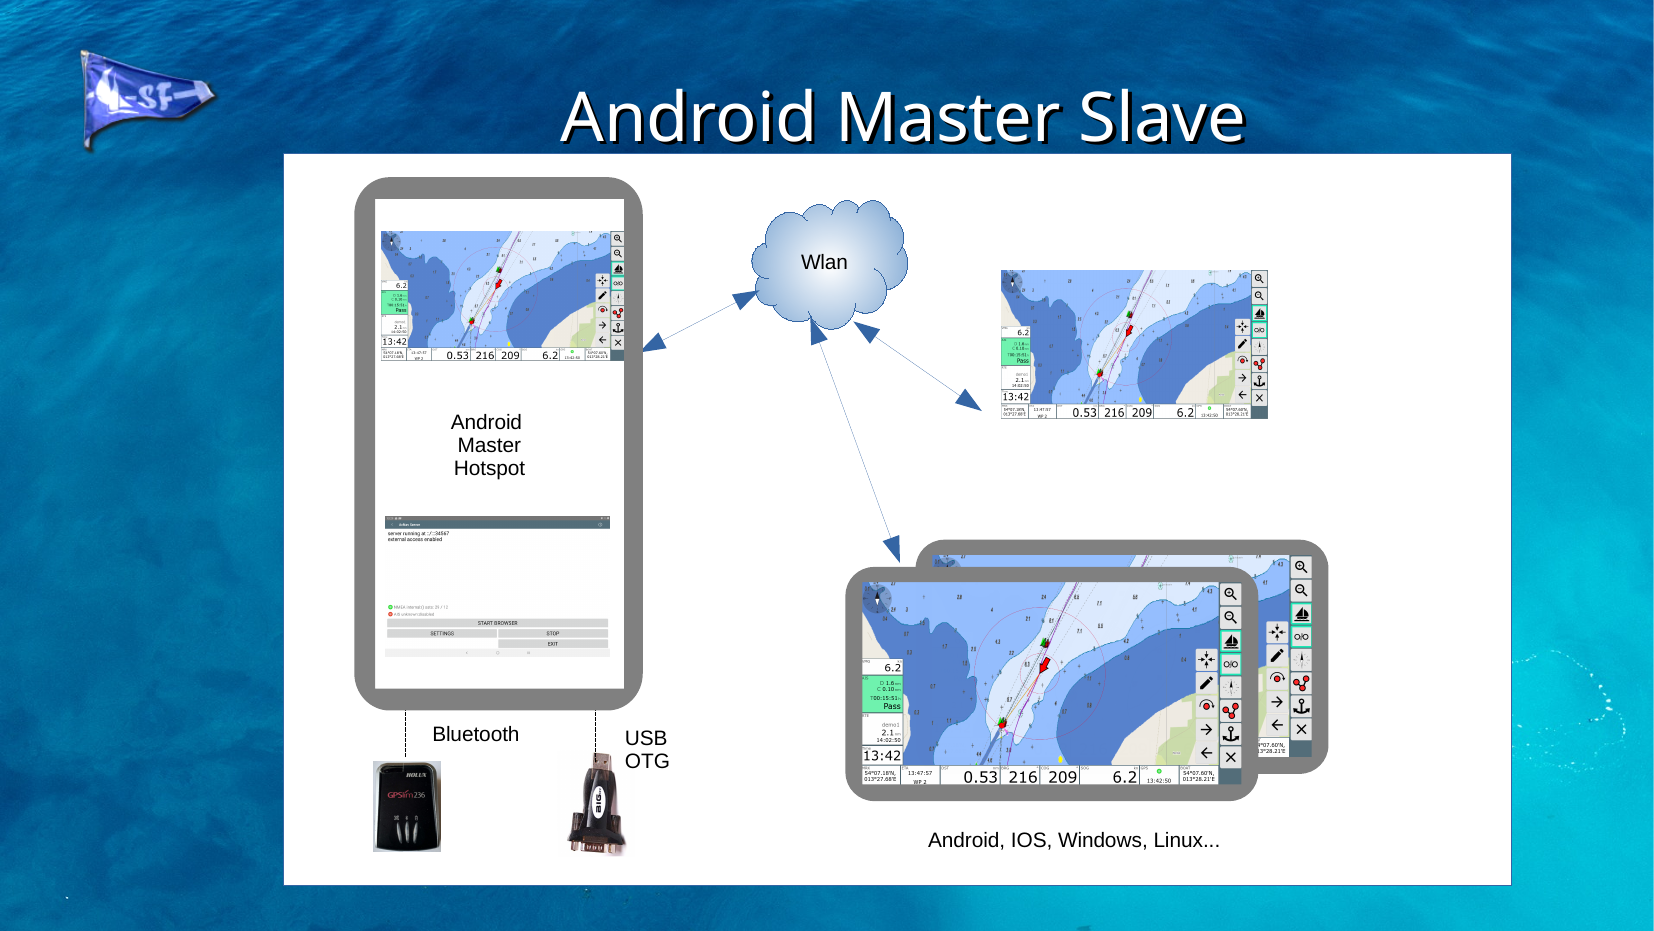

# Android Master Slave
Wlan
Android
Master
Hotspot
Bluetooth
USB OTG
Android, IOS, Windows, Linux...